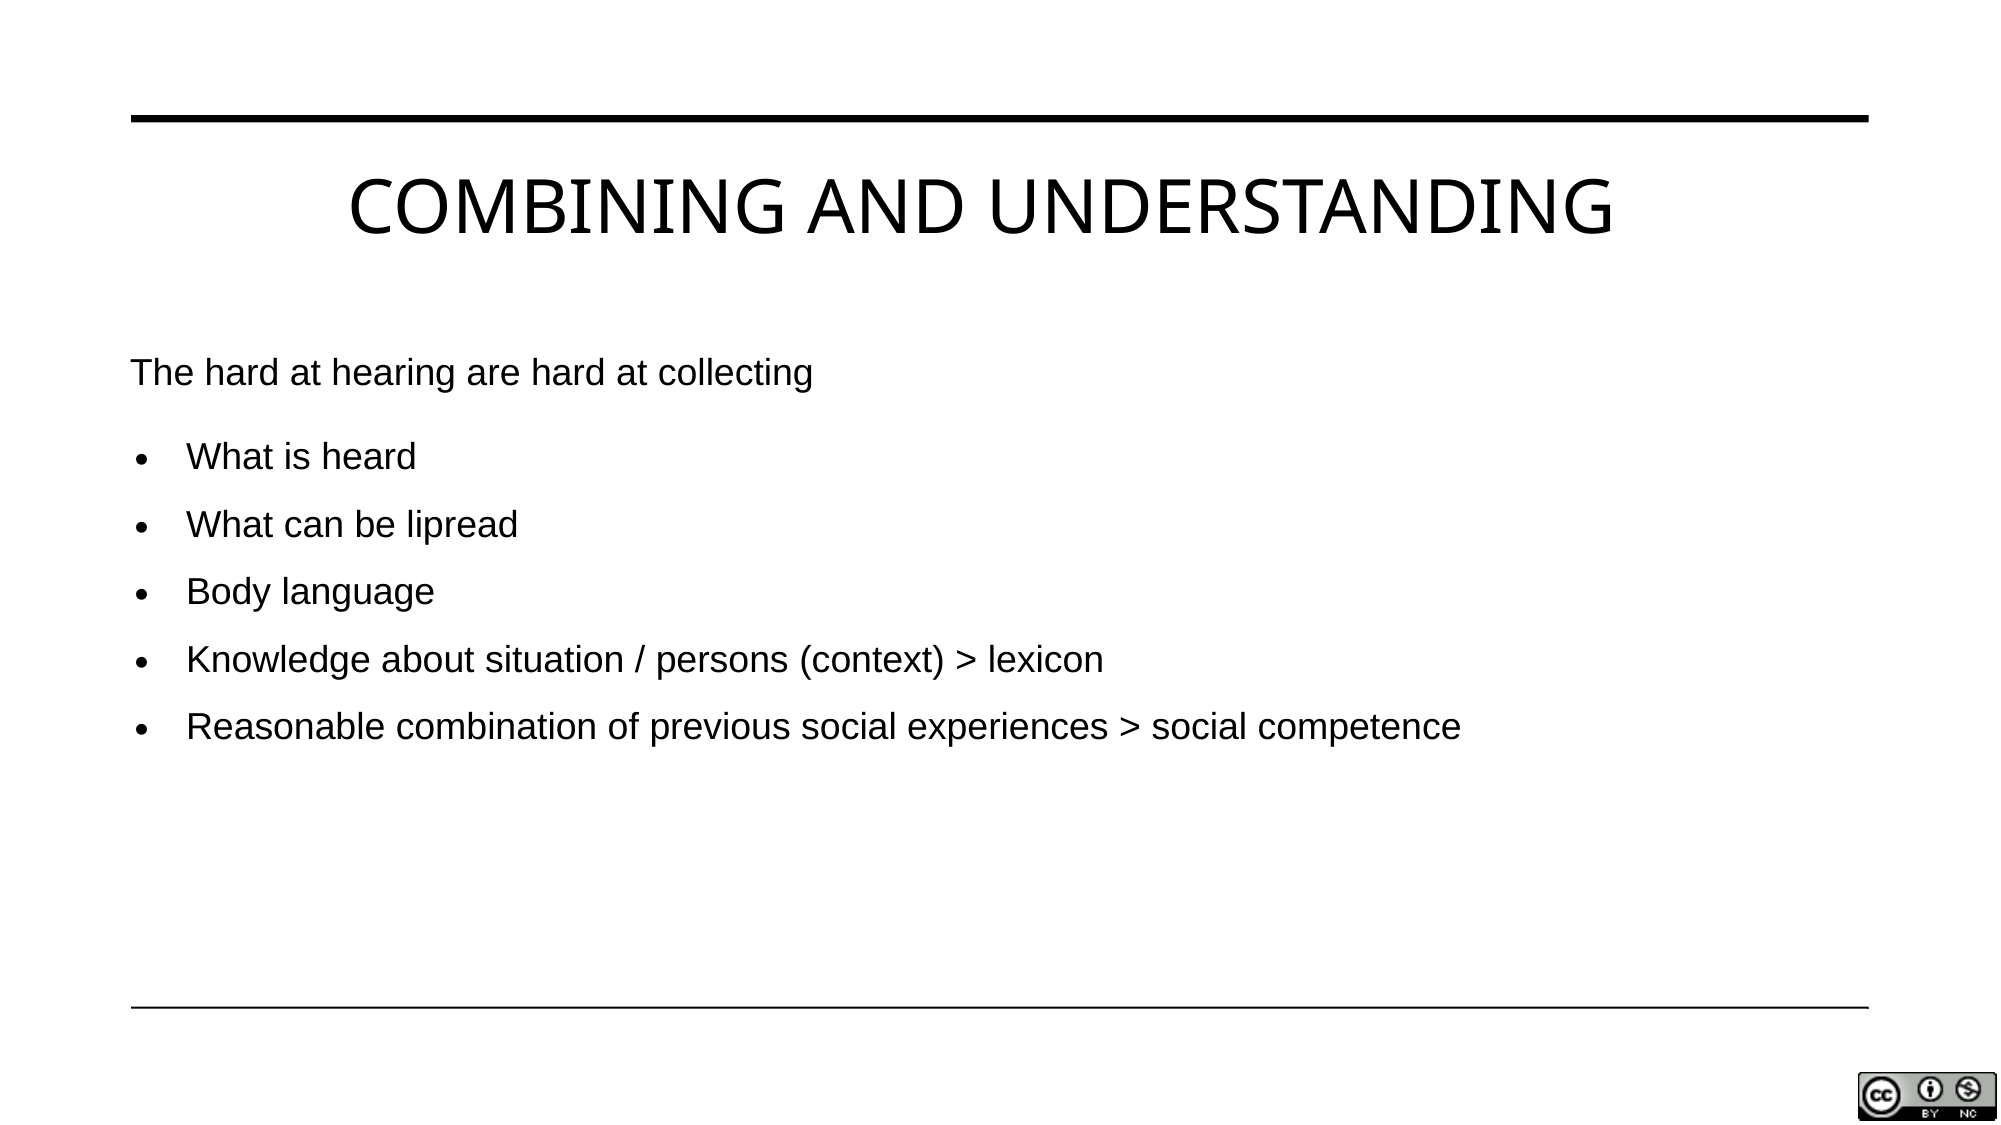

# COMBINING AND UNDERSTANDING
The hard at hearing are hard at collecting
What is heard
What can be lipread
Body language
Knowledge about situation / persons (context) > lexicon
Reasonable combination of previous social experiences > social competence